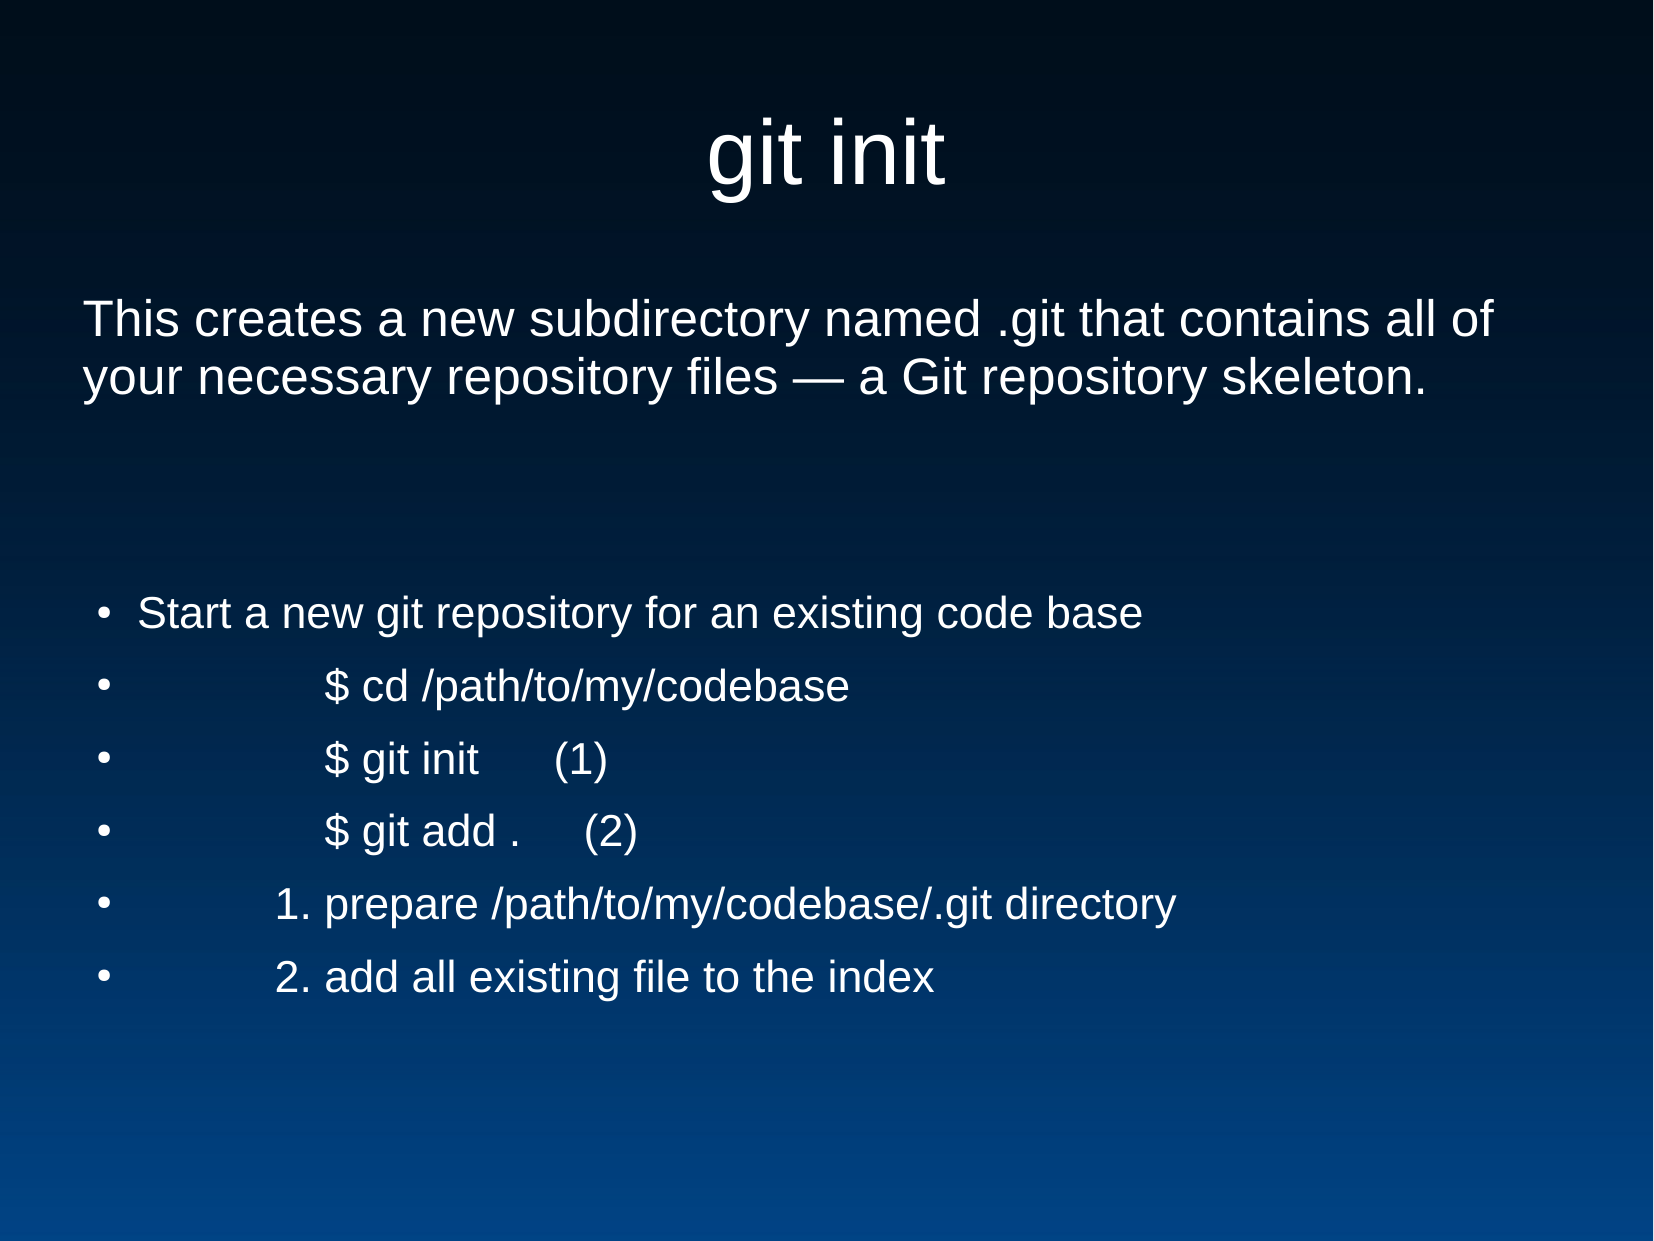

# git init
This creates a new subdirectory named .git that contains all of your necessary repository files — a Git repository skeleton.
Start a new git repository for an existing code base
 $ cd /path/to/my/codebase
 $ git init (1)
 $ git add . (2)
 1. prepare /path/to/my/codebase/.git directory
 2. add all existing file to the index